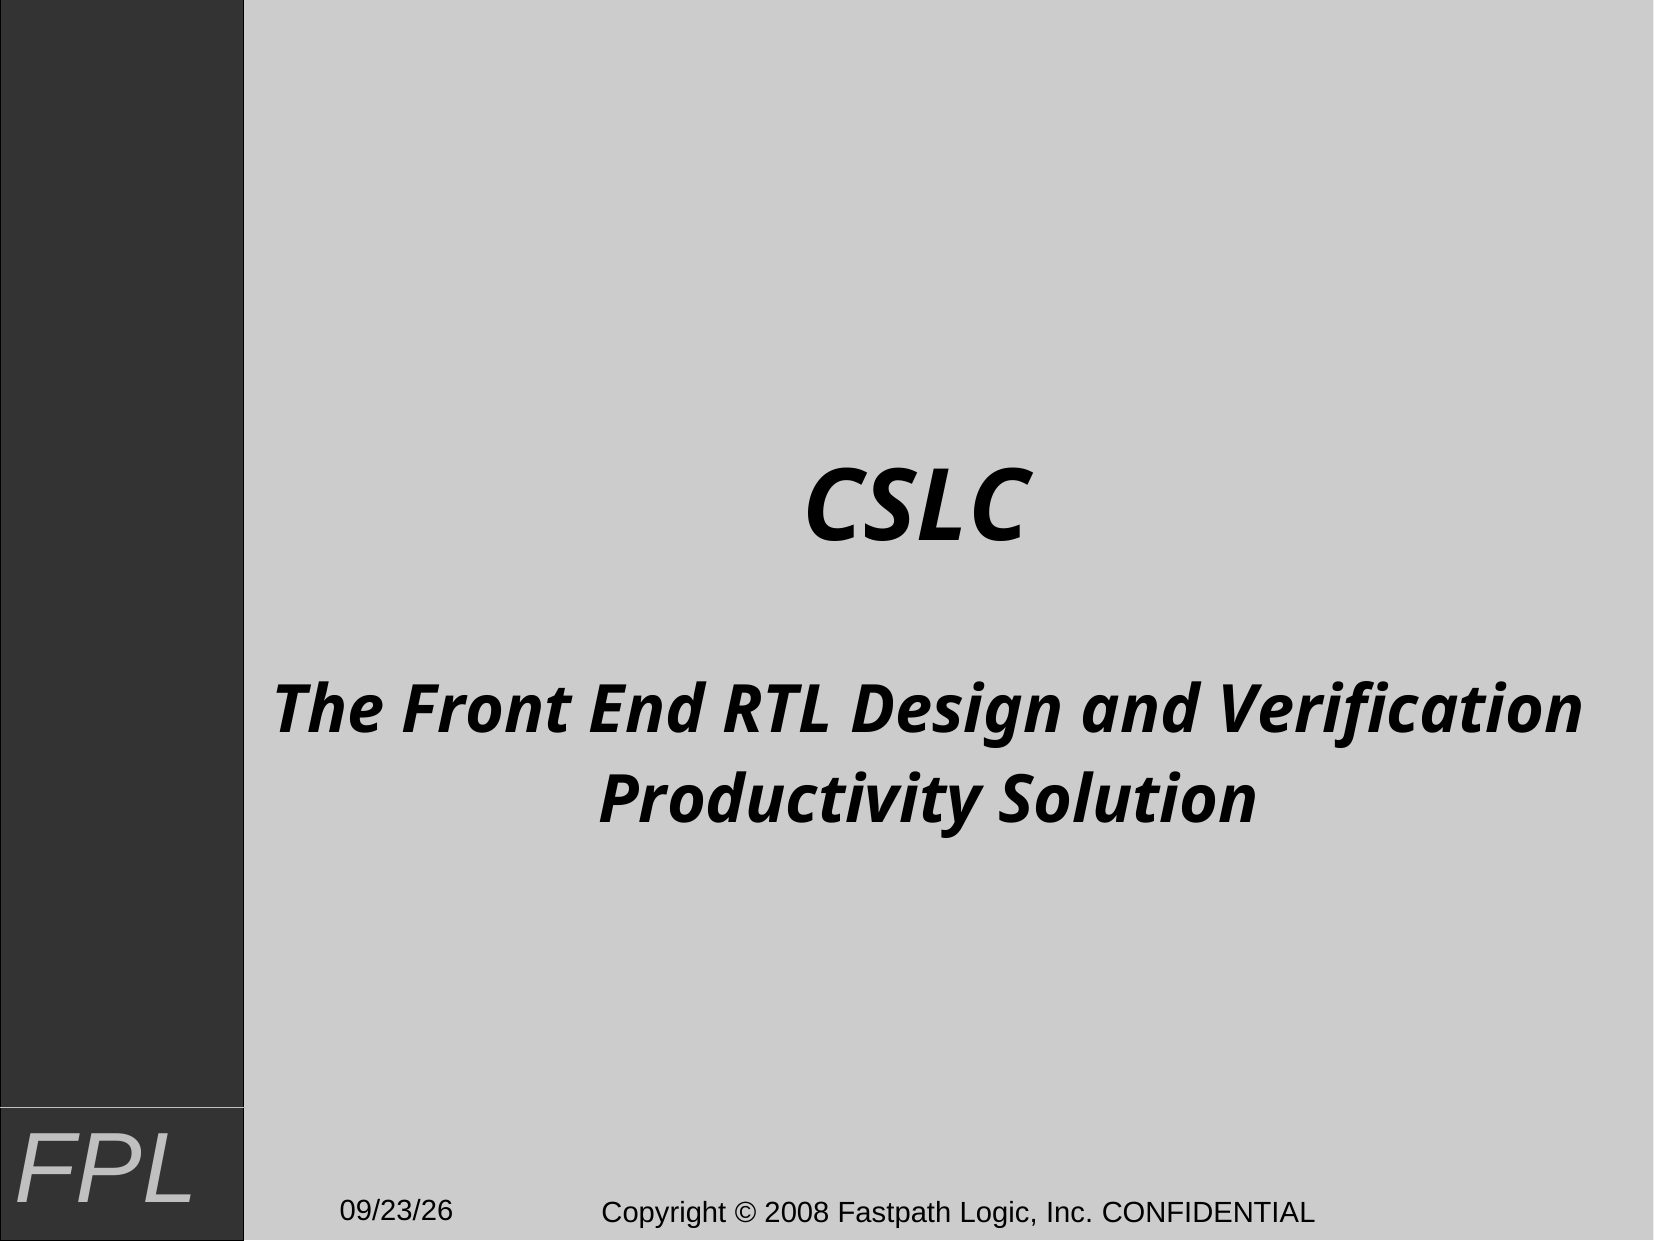

# CSLC The Front End RTL Design and Verification Productivity Solution
Copyright Fastpath Logic Inc. @2007